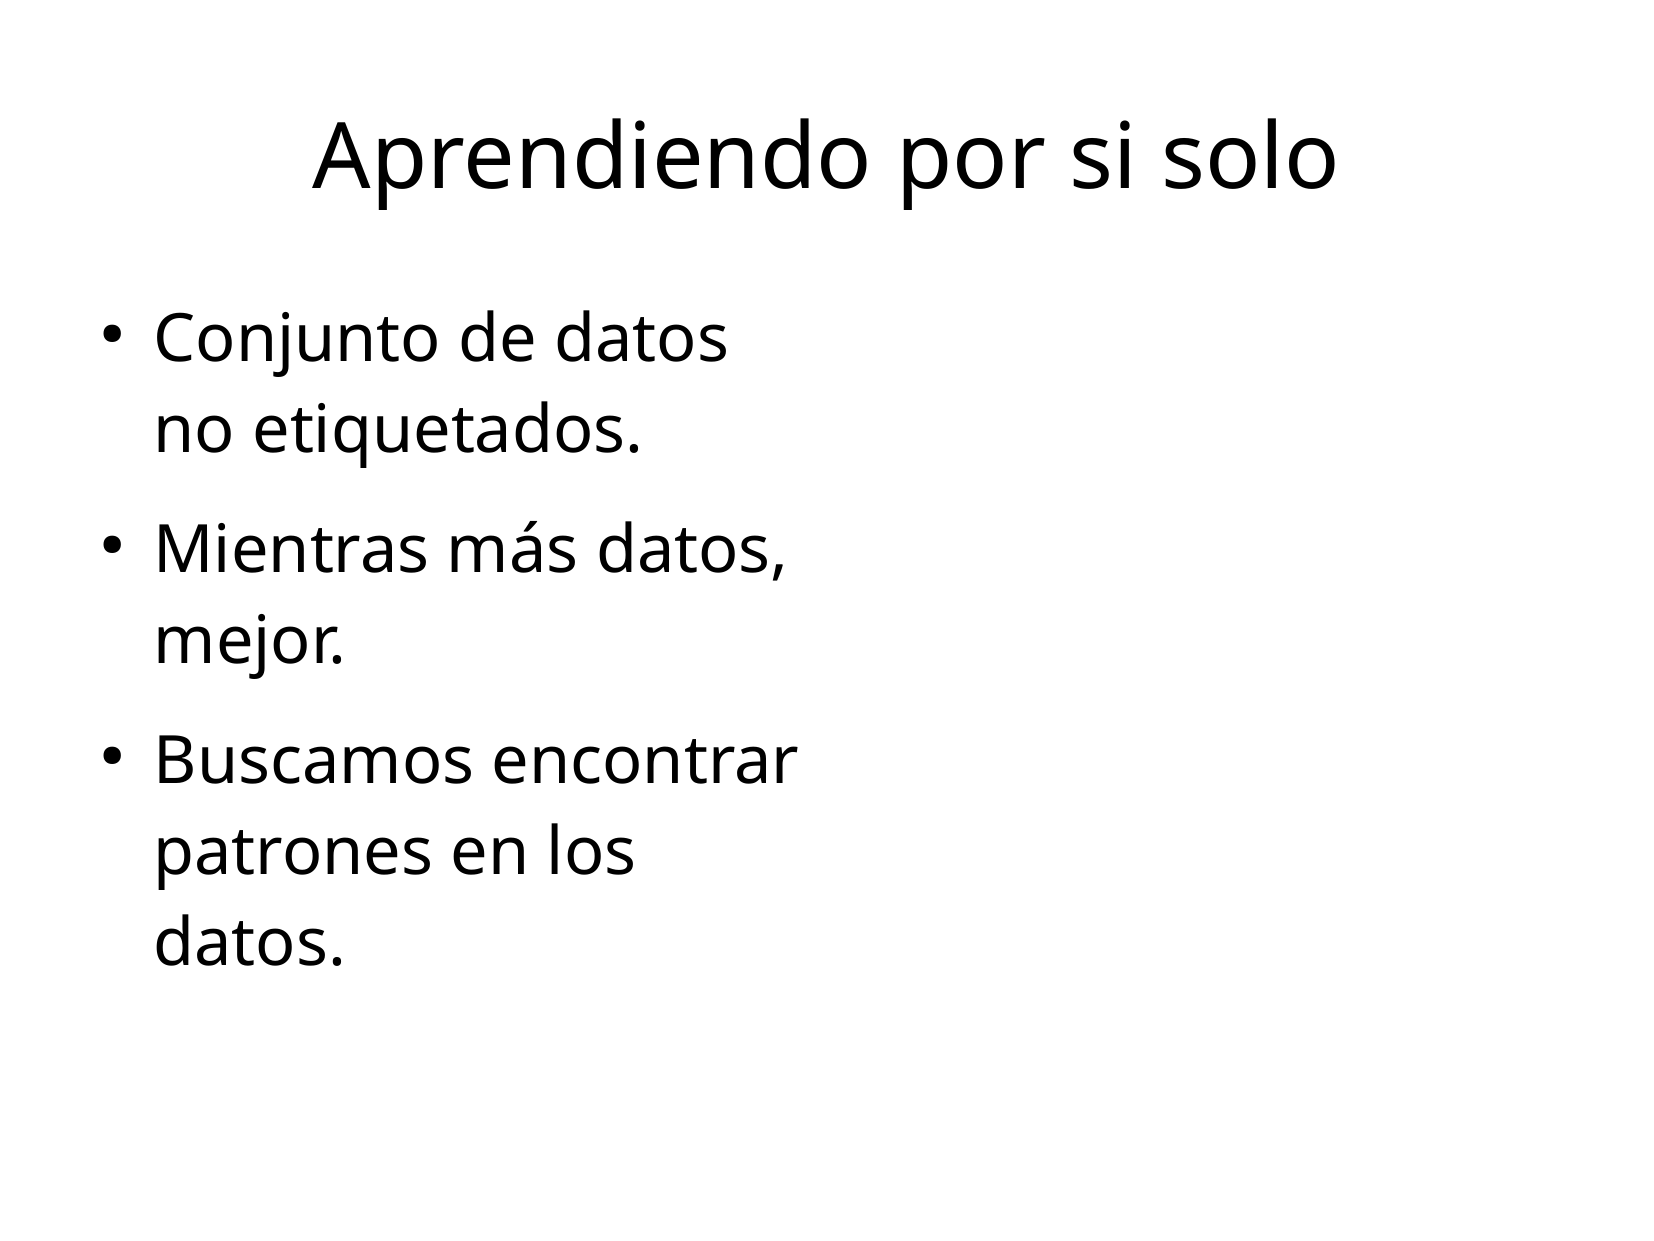

# Aprendiendo por si solo
Conjunto de datos no etiquetados.
Mientras más datos, mejor.
Buscamos encontrar patrones en los datos.